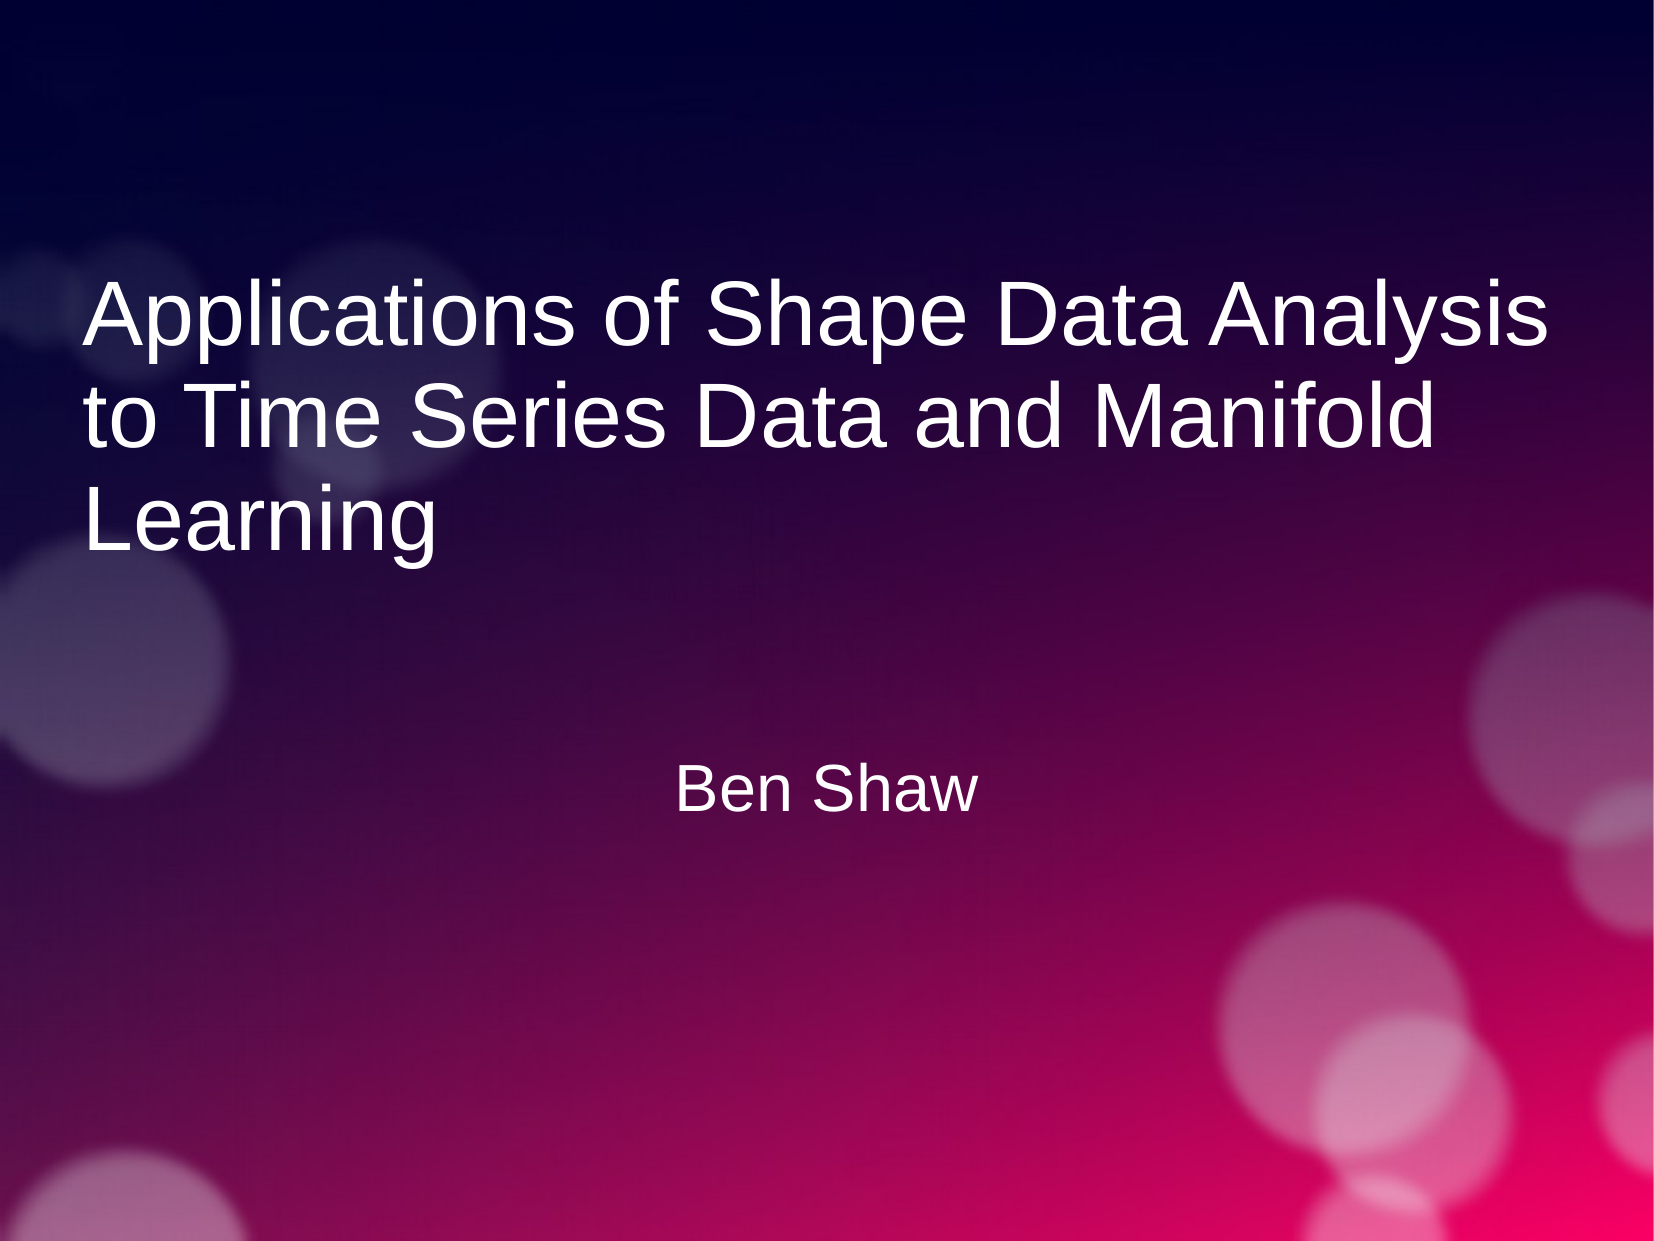

# Applications of Shape Data Analysis to Time Series Data and Manifold Learning
Ben Shaw